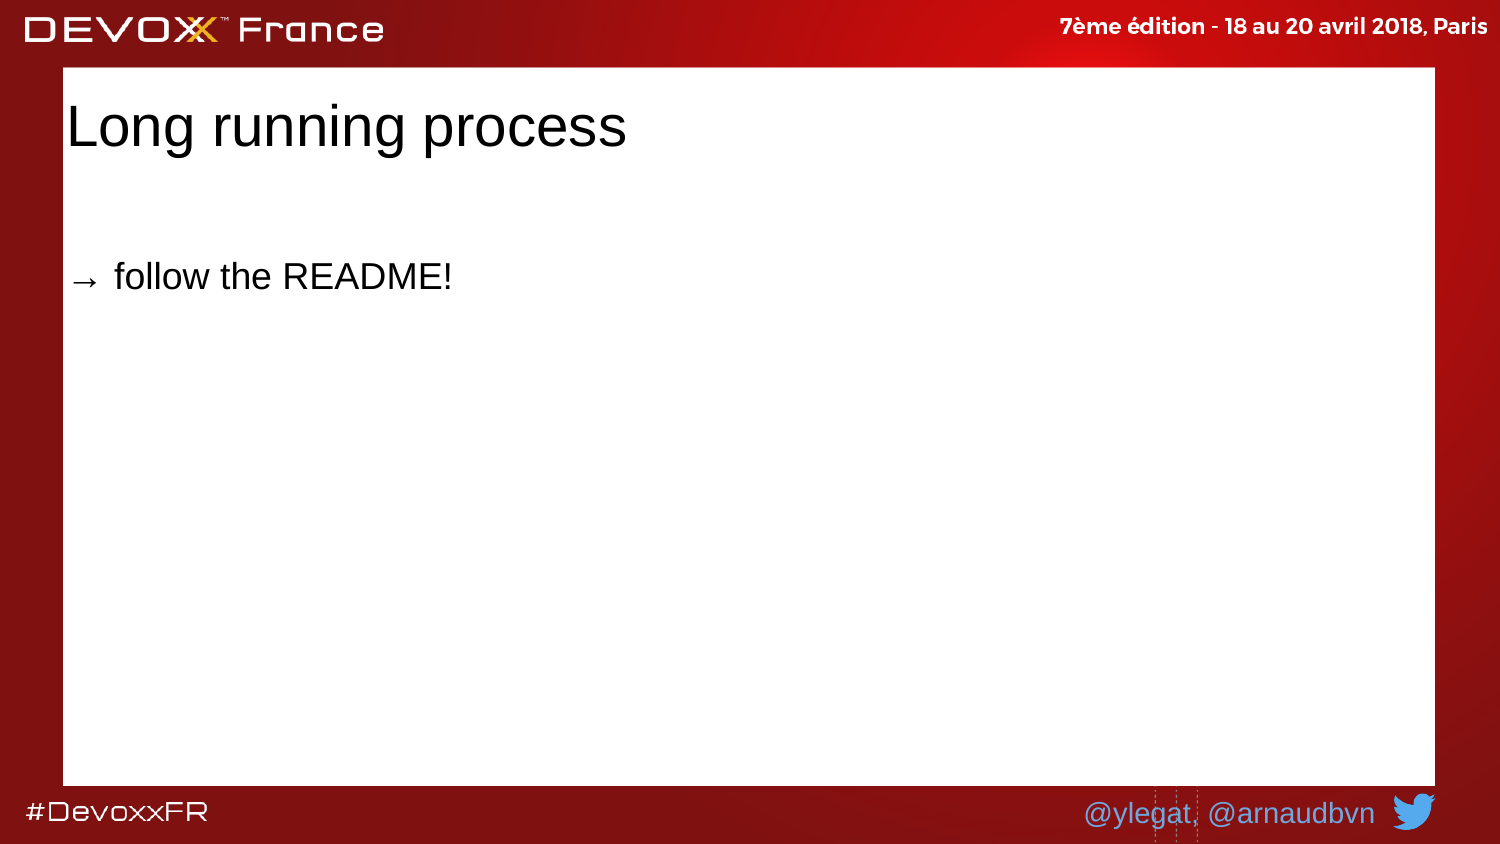

# Long running process
→ follow the README!
@ylegat, @arnaudbvn